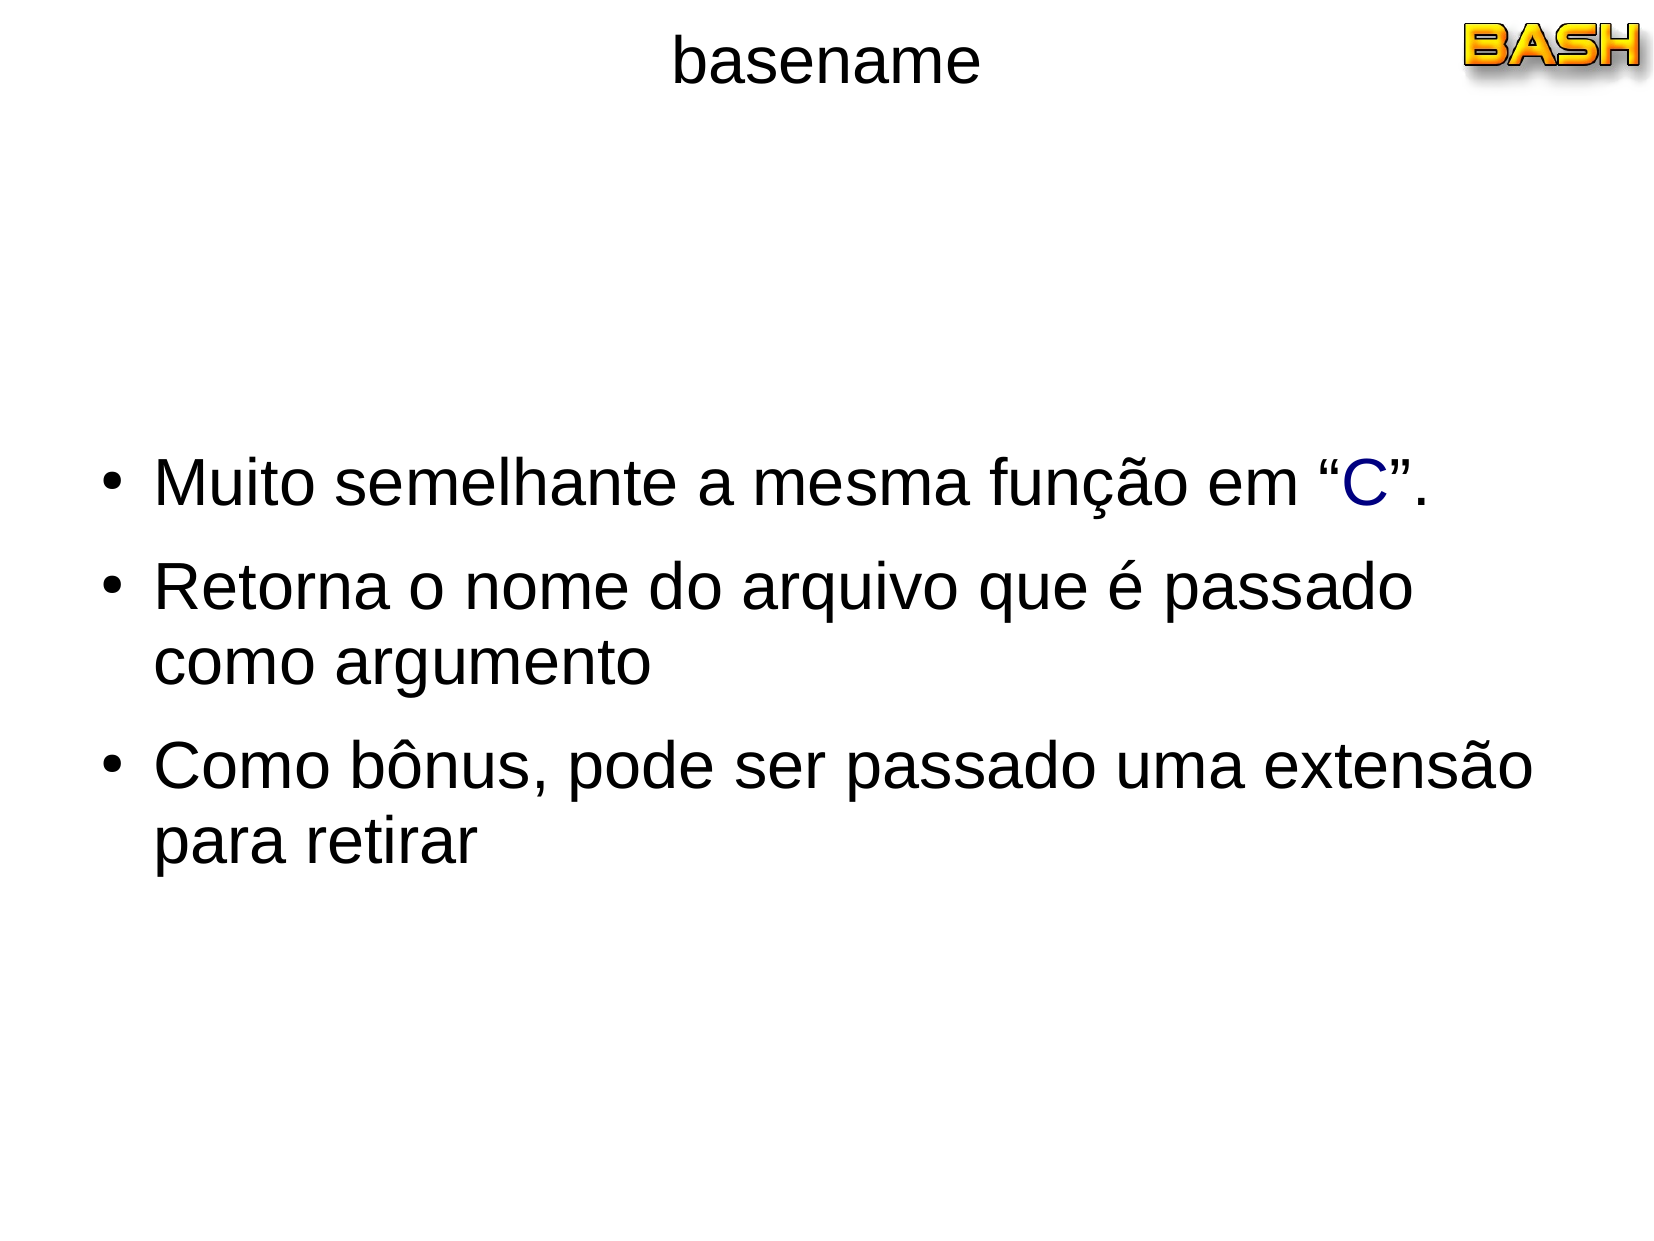

# basename
Muito semelhante a mesma função em “C”.
Retorna o nome do arquivo que é passado como argumento
Como bônus, pode ser passado uma extensão para retirar